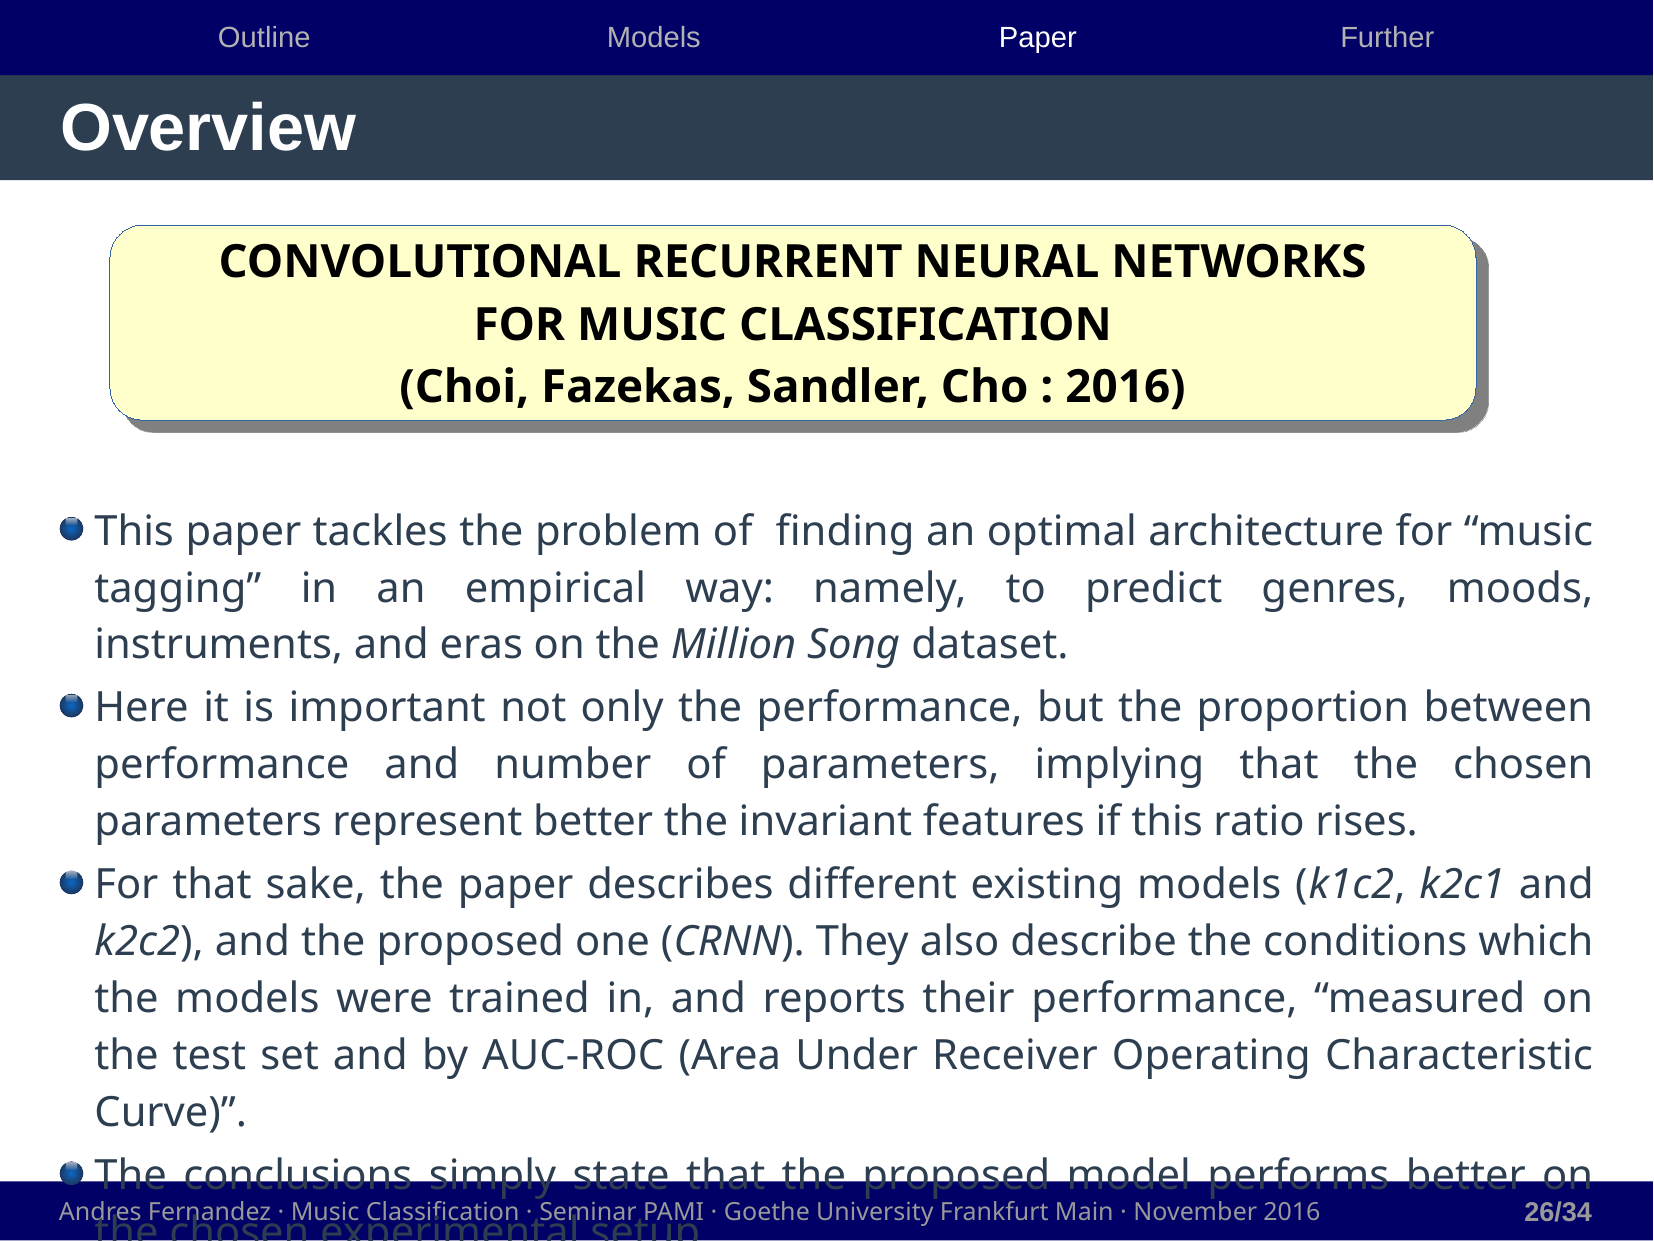

Outline Models Paper Further
# Overview
This paper tackles the problem of finding an optimal architecture for “music tagging” in an empirical way: namely, to predict genres, moods, instruments, and eras on the Million Song dataset.
Here it is important not only the performance, but the proportion between performance and number of parameters, implying that the chosen parameters represent better the invariant features if this ratio rises.
For that sake, the paper describes different existing models (k1c2, k2c1 and k2c2), and the proposed one (CRNN). They also describe the conditions which the models were trained in, and reports their performance, “measured on the test set and by AUC-ROC (Area Under Receiver Operating Characteristic Curve)”.
The conclusions simply state that the proposed model performs better on the chosen experimental setup.
CONVOLUTIONAL RECURRENT NEURAL NETWORKS
FOR MUSIC CLASSIFICATION
(Choi, Fazekas, Sandler, Cho : 2016)